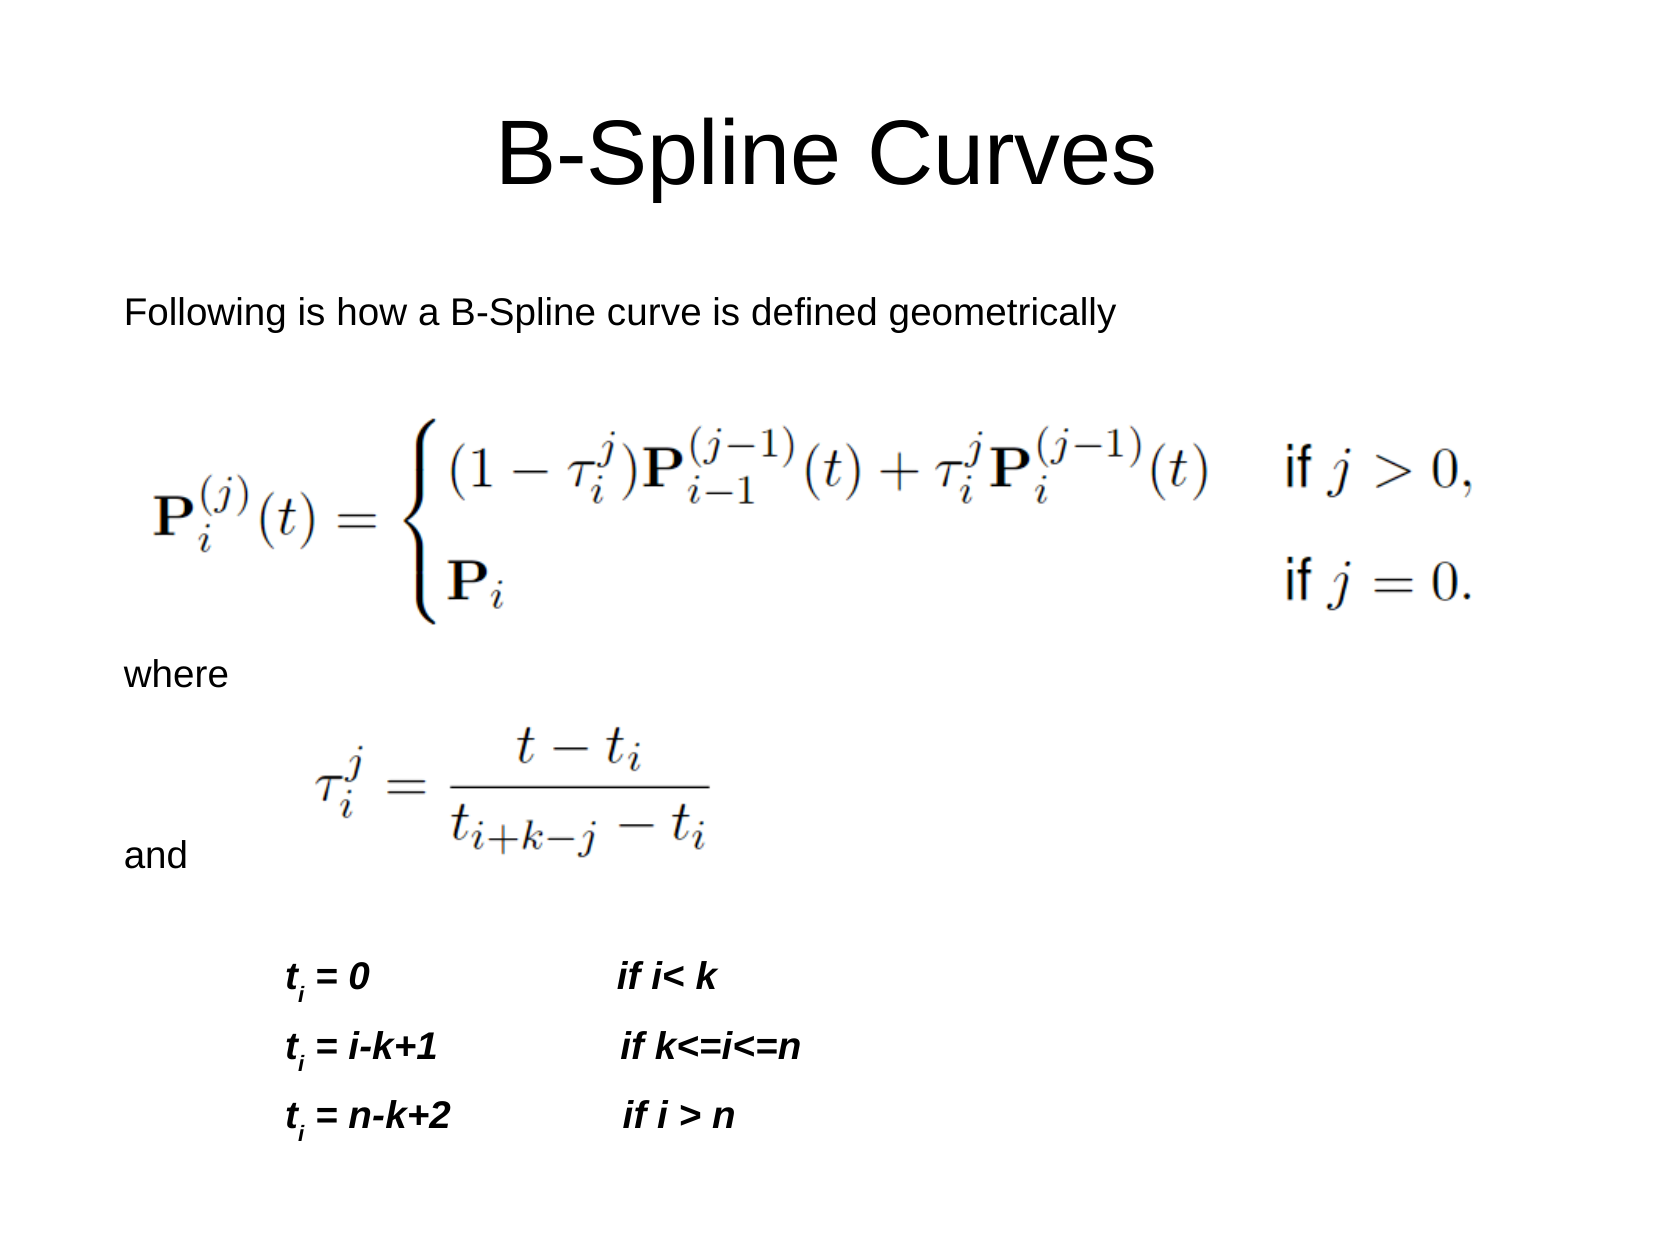

# B-Spline Curves
Following is how a B-Spline curve is defined geometrically
where
and
 ti = 0 if i< k
 ti = i-k+1 if k<=i<=n
 ti = n-k+2 if i > n